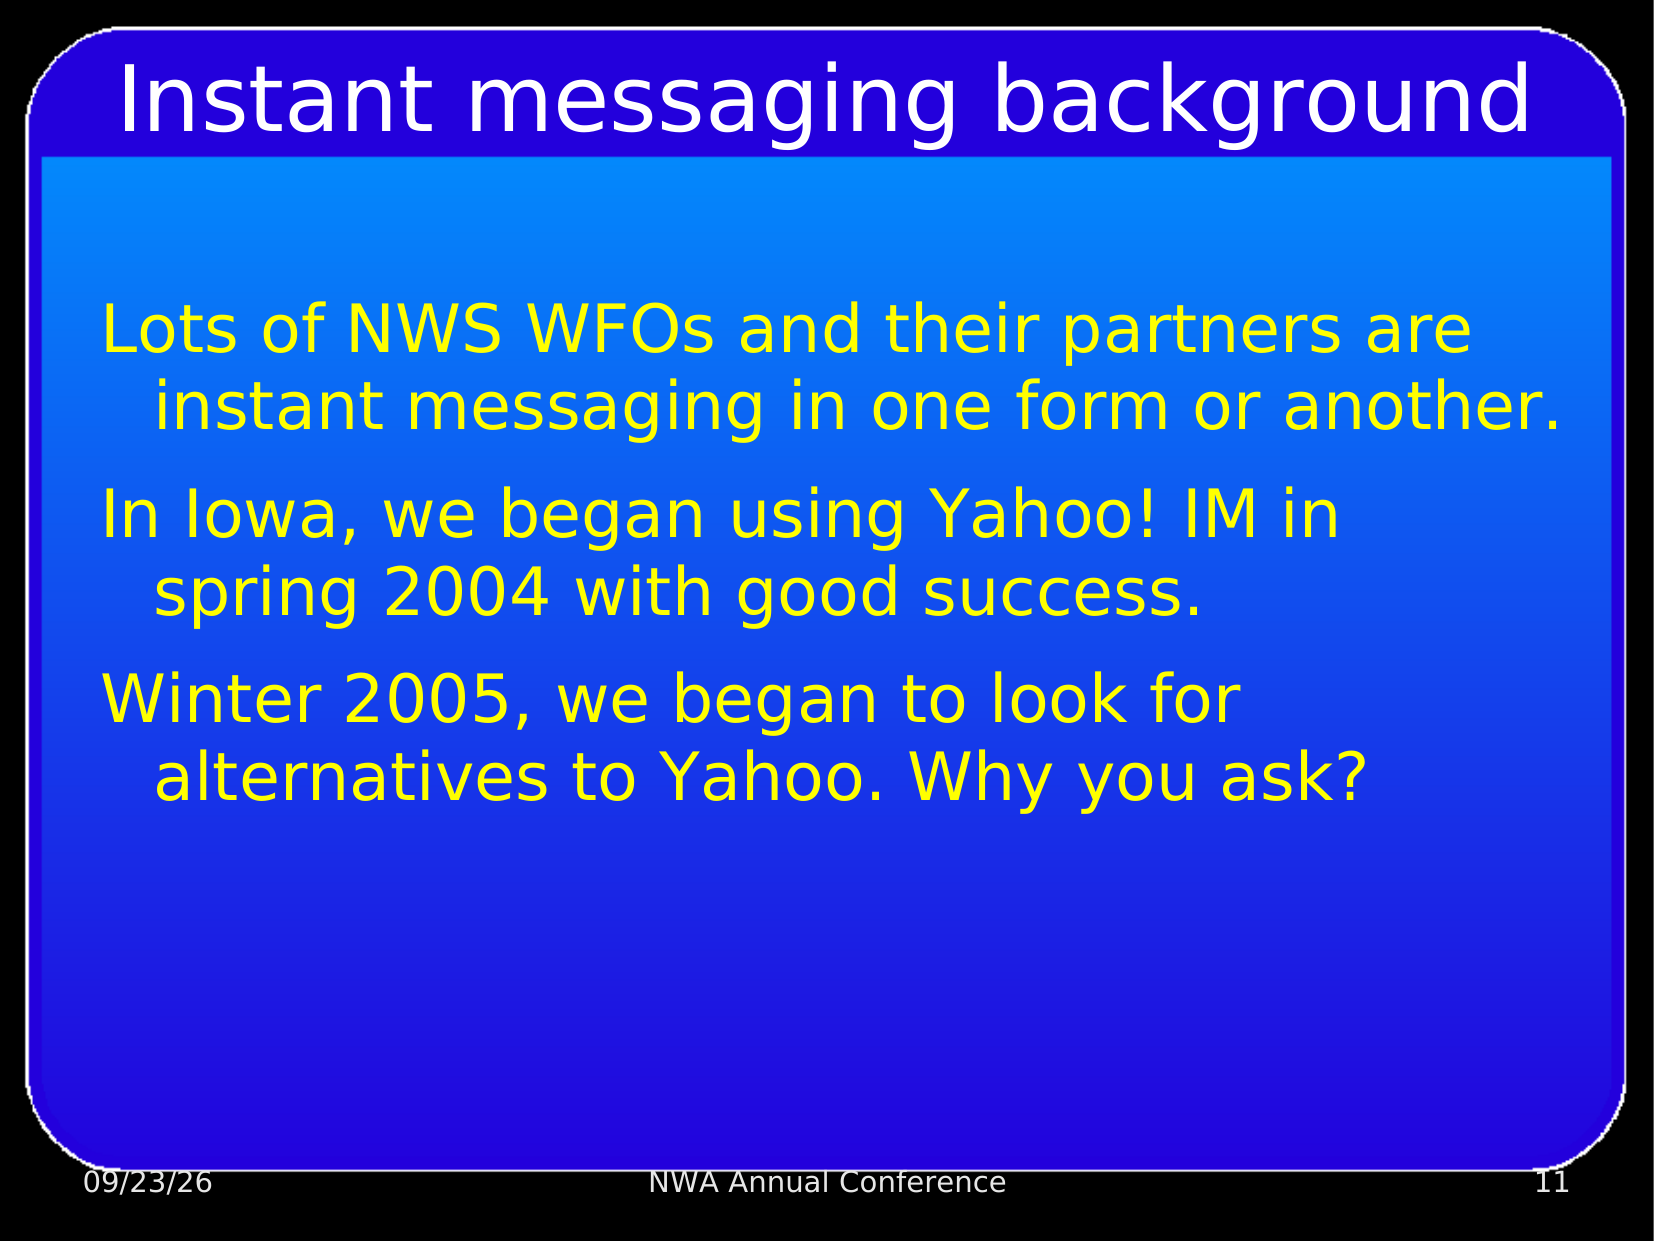

# Instant messaging background
Lots of NWS WFOs and their partners are instant messaging in one form or another.
In Iowa, we began using Yahoo! IM in spring 2004 with good success.
Winter 2005, we began to look for alternatives to Yahoo. Why you ask?
NWA Annual Conference
11